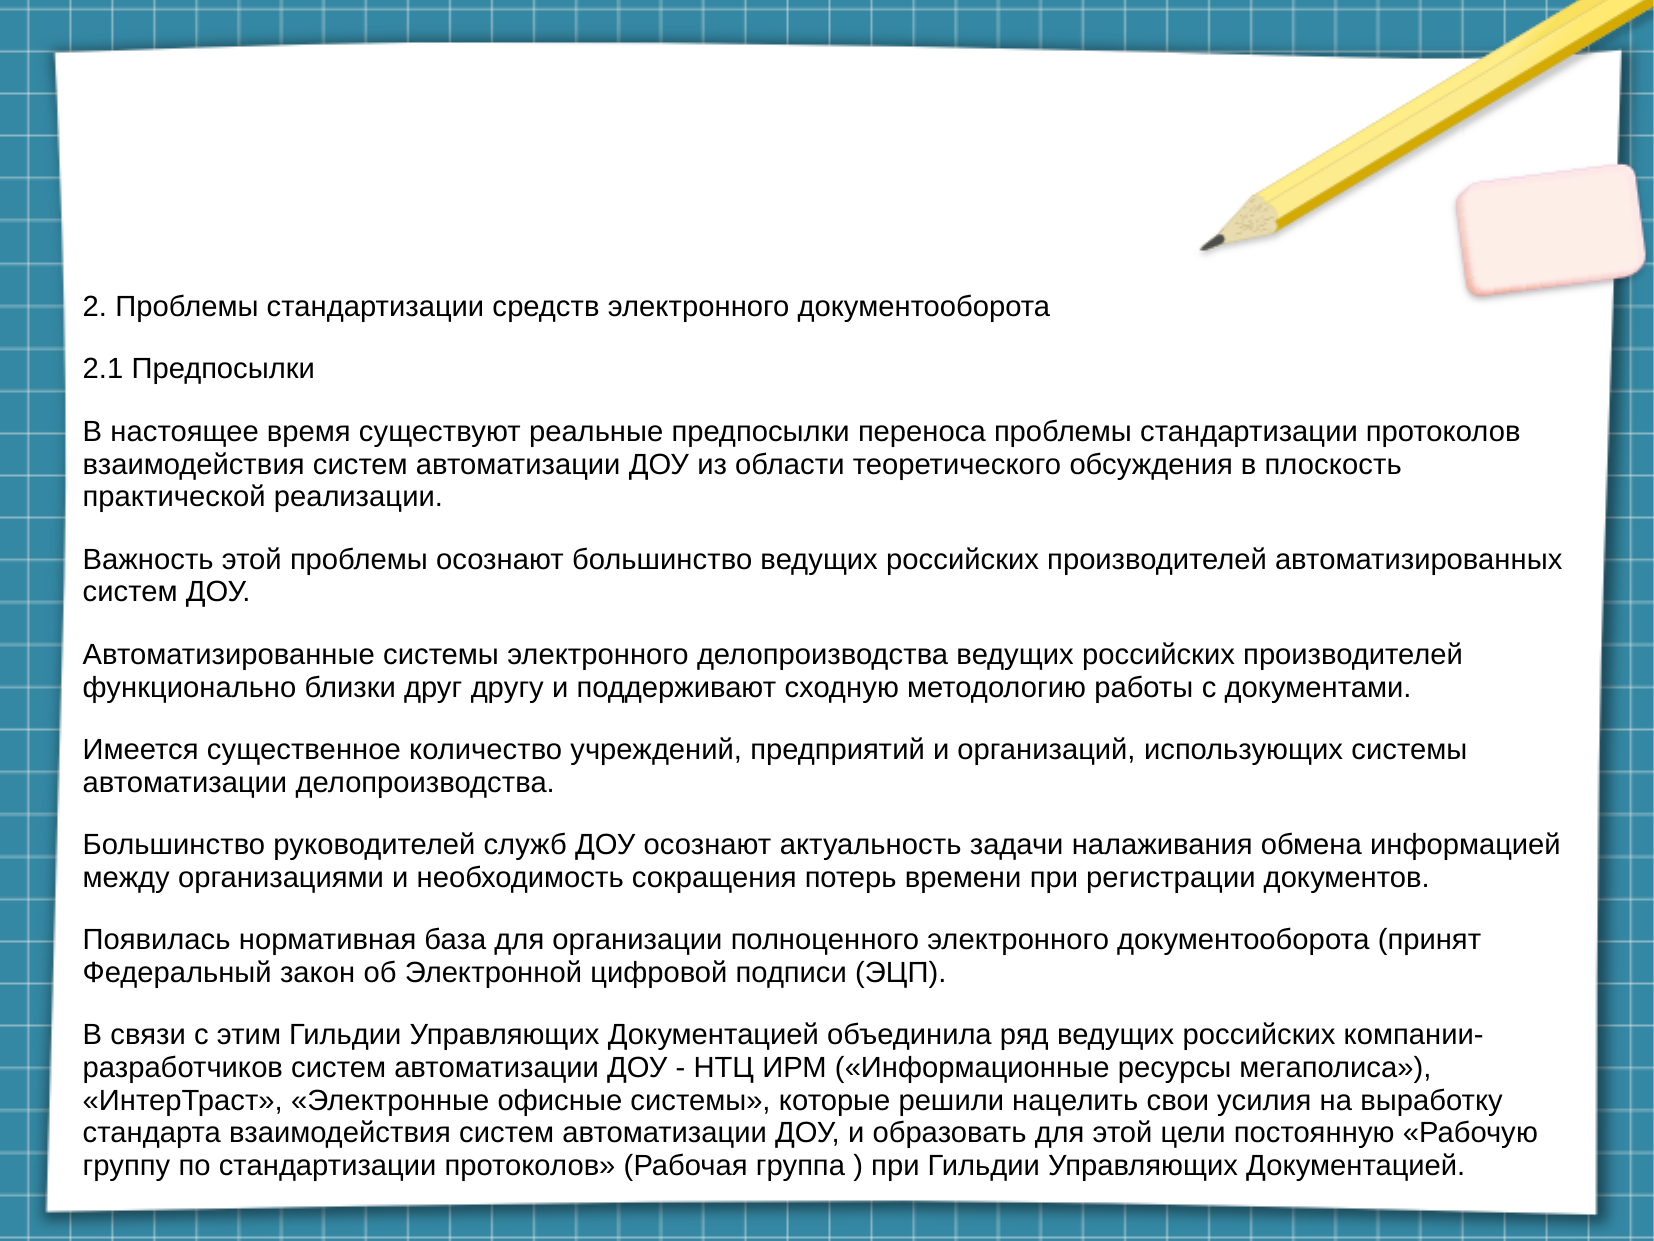

#
2. Проблемы стандартизации средств электронного документооборота
2.1 Предпосылки
В настоящее время существуют реальные предпосылки переноса проблемы стандартизации протоколов взаимодействия систем автоматизации ДОУ из области теоретического обсуждения в плоскость практической реализации.
Важность этой проблемы осознают большинство ведущих российских производителей автоматизированных систем ДОУ.
Автоматизированные системы электронного делопроизводства ведущих российских производителей функционально близки друг другу и поддерживают сходную методологию работы с документами.
Имеется существенное количество учреждений, предприятий и организаций, использующих системы автоматизации делопроизводства.
Большинство руководителей служб ДОУ осознают актуальность задачи налаживания обмена информацией между организациями и необходимость сокращения потерь времени при регистрации документов.
Появилась нормативная база для организации полноценного электронного документооборота (принят Федеральный закон об Электронной цифровой подписи (ЭЦП).
В связи с этим Гильдии Управляющих Документацией объединила ряд ведущих российских компании-разработчиков систем автоматизации ДОУ - НТЦ ИРМ («Информационные ресурсы мегаполиса»), «ИнтерТраст», «Электронные офисные системы», которые решили нацелить свои усилия на выработку стандарта взаимодействия систем автоматизации ДОУ, и образовать для этой цели постоянную «Рабочую группу по стандартизации протоколов» (Рабочая группа ) при Гильдии Управляющих Документацией.